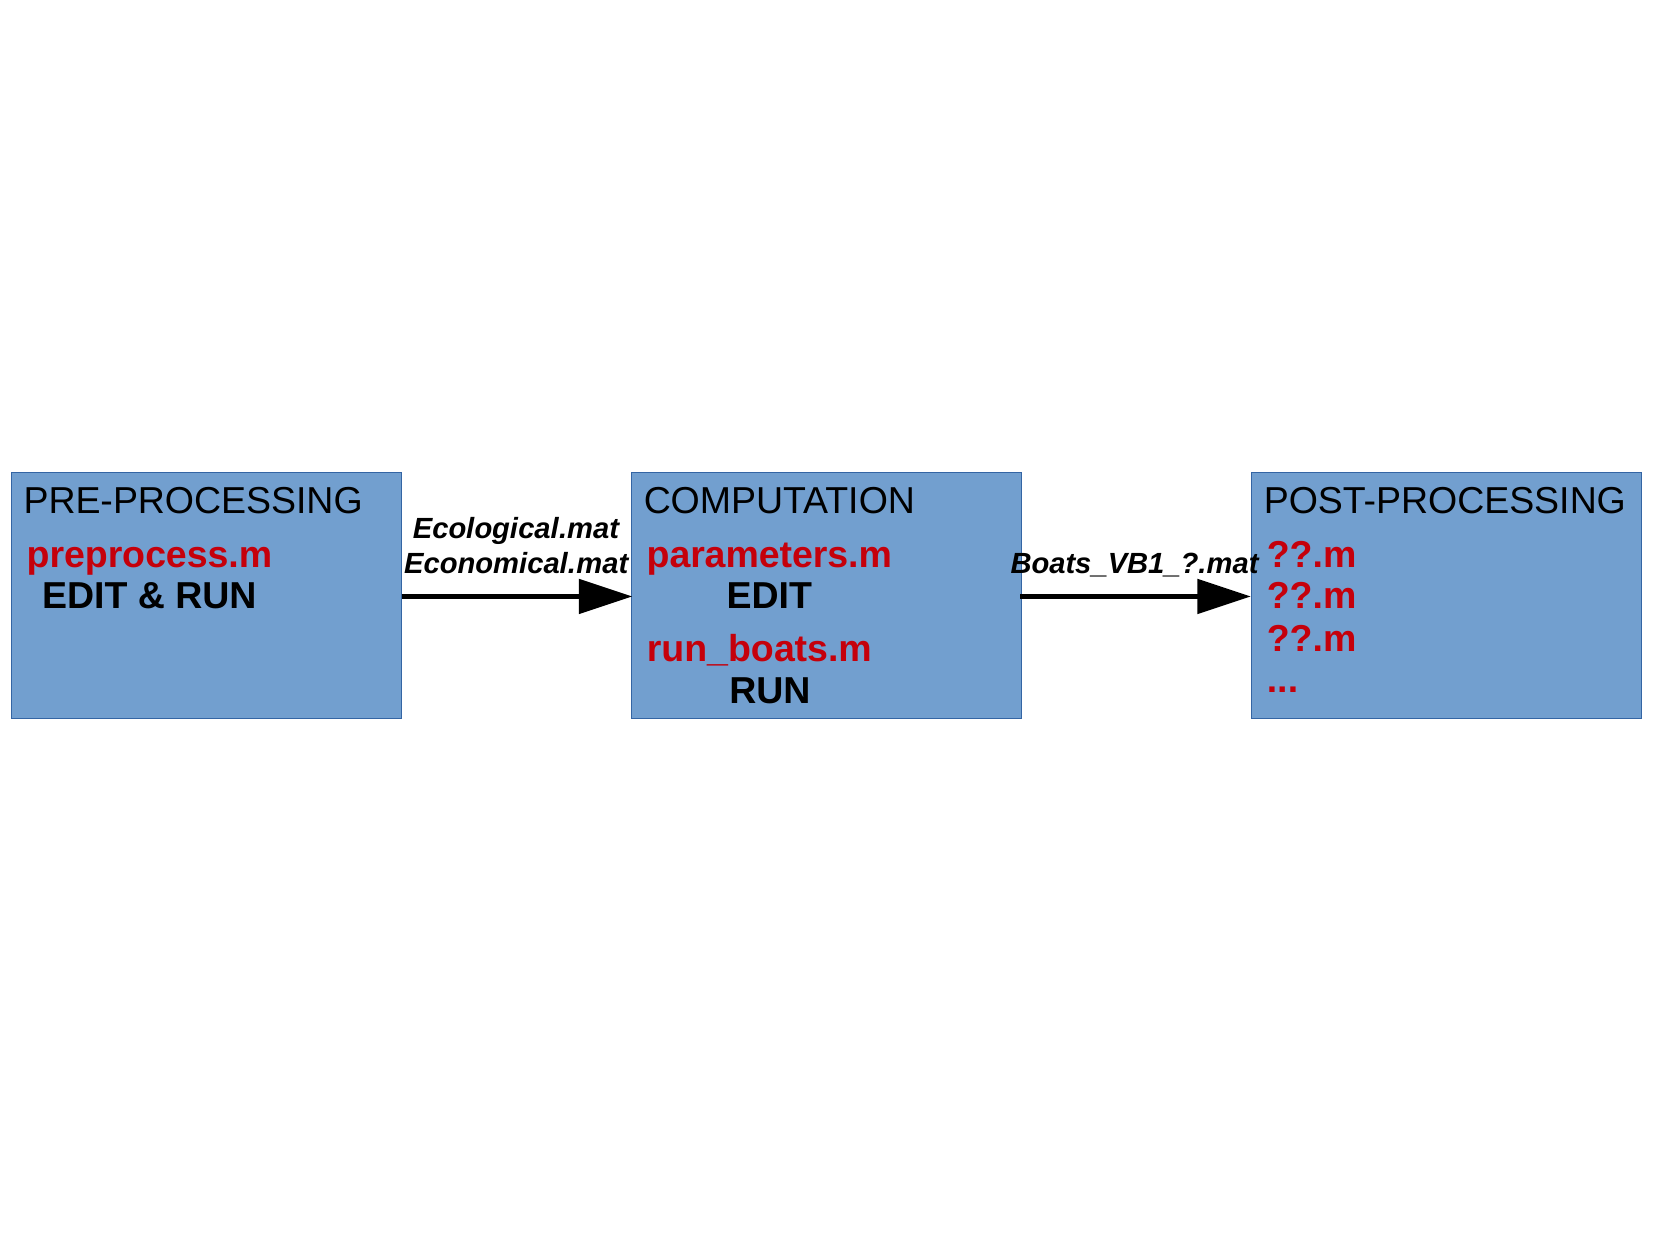

PRE-PROCESSING
COMPUTATION
POST-PROCESSING
Ecological.mat
preprocess.m
EDIT & RUN
parameters.m
EDIT
??.m
??.m
??.m
...
Economical.mat
Boats_VB1_?.mat
run_boats.m
 RUN